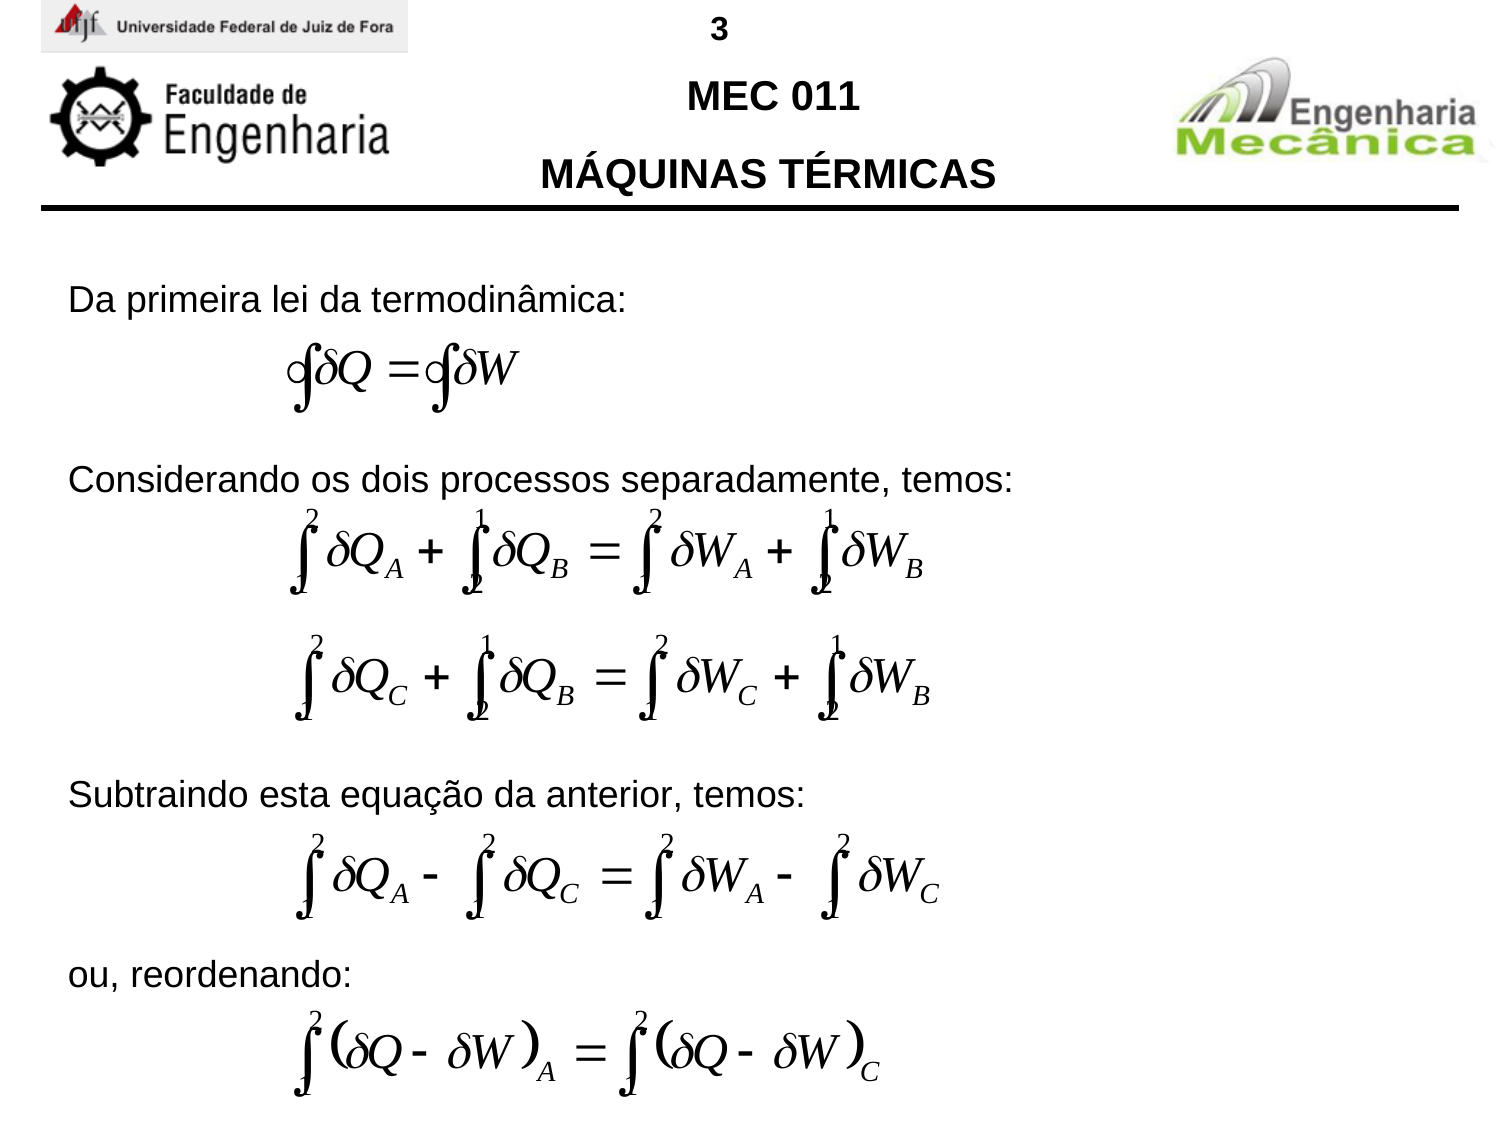

Da primeira lei da termodinâmica:
Considerando os dois processos separadamente, temos:
Subtraindo esta equação da anterior, temos:
ou, reordenando: